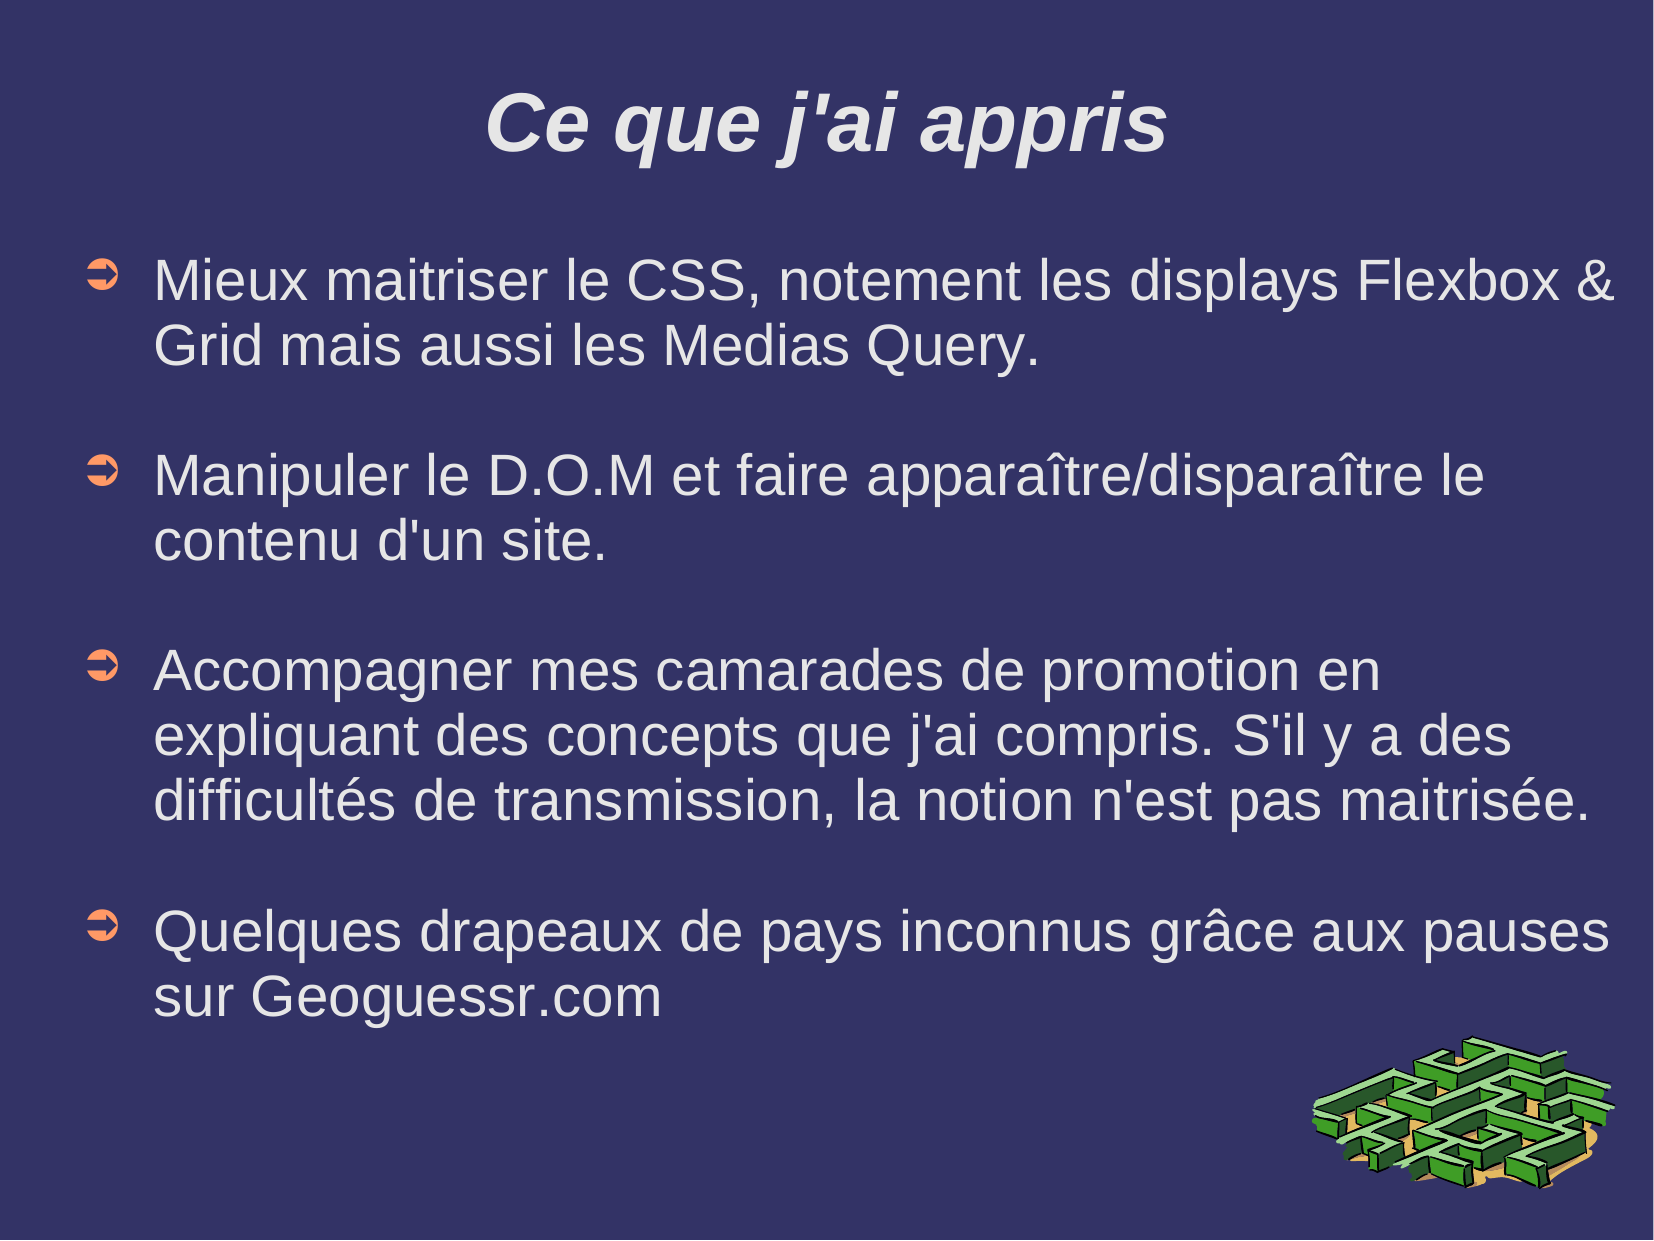

# Ce que j'ai appris
Mieux maitriser le CSS, notement les displays Flexbox & Grid mais aussi les Medias Query.
Manipuler le D.O.M et faire apparaître/disparaître le contenu d'un site.
Accompagner mes camarades de promotion en expliquant des concepts que j'ai compris. S'il y a des difficultés de transmission, la notion n'est pas maitrisée.
Quelques drapeaux de pays inconnus grâce aux pauses sur Geoguessr.com